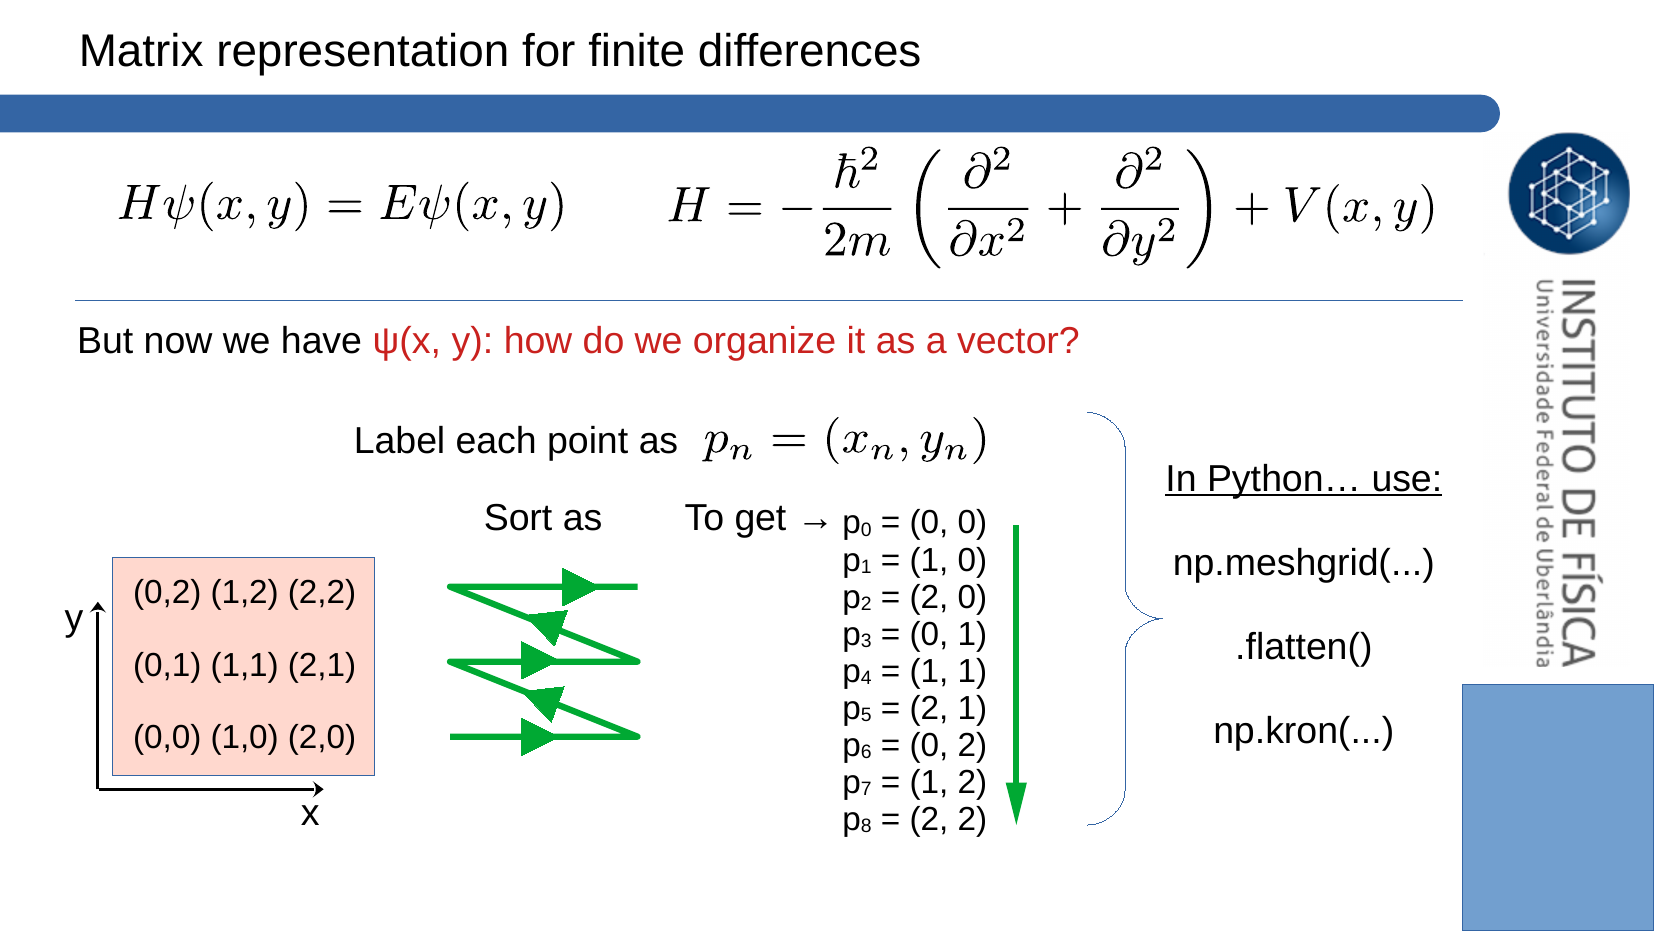

# Matrix representation for finite differences
But now we have ψ(x, y): how do we organize it as a vector?
Label each point as
In Python… use:
np.meshgrid(...)
.flatten()
np.kron(...)
Sort as
To get →
p0 = (0, 0)
p1 = (1, 0)
p2 = (2, 0)
p3 = (0, 1)
p4 = (1, 1)
p5 = (2, 1)
p6 = (0, 2)
p7 = (1, 2)
p8 = (2, 2)
(0,2) (1,2) (2,2)
(0,1) (1,1) (2,1)
(0,0) (1,0) (2,0)
y
x